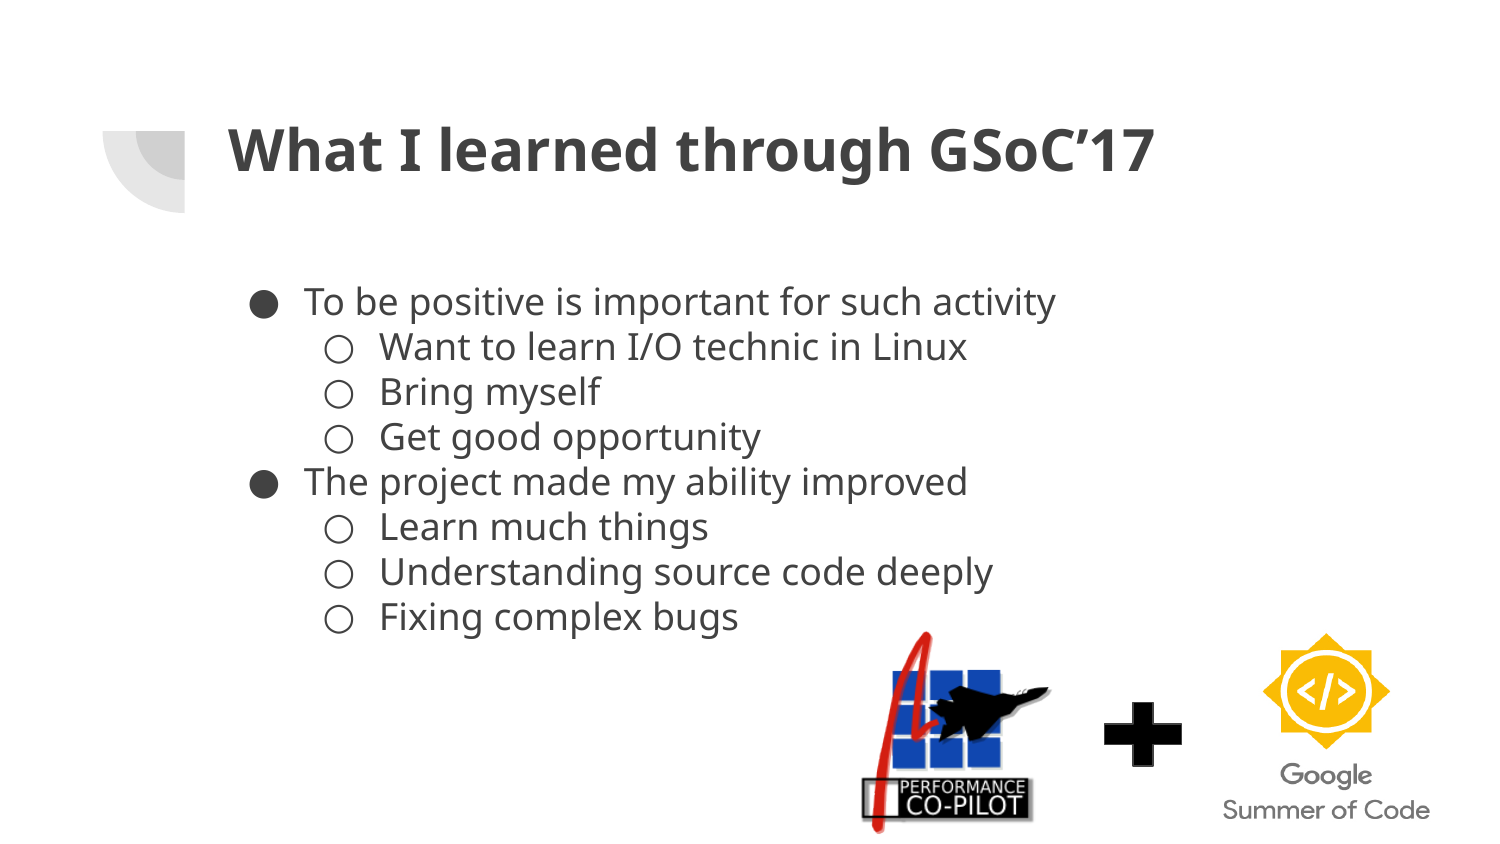

# What I learned through GSoC’17
To be positive is important for such activity
Want to learn I/O technic in Linux
Bring myself
Get good opportunity
The project made my ability improved
Learn much things
Understanding source code deeply
Fixing complex bugs